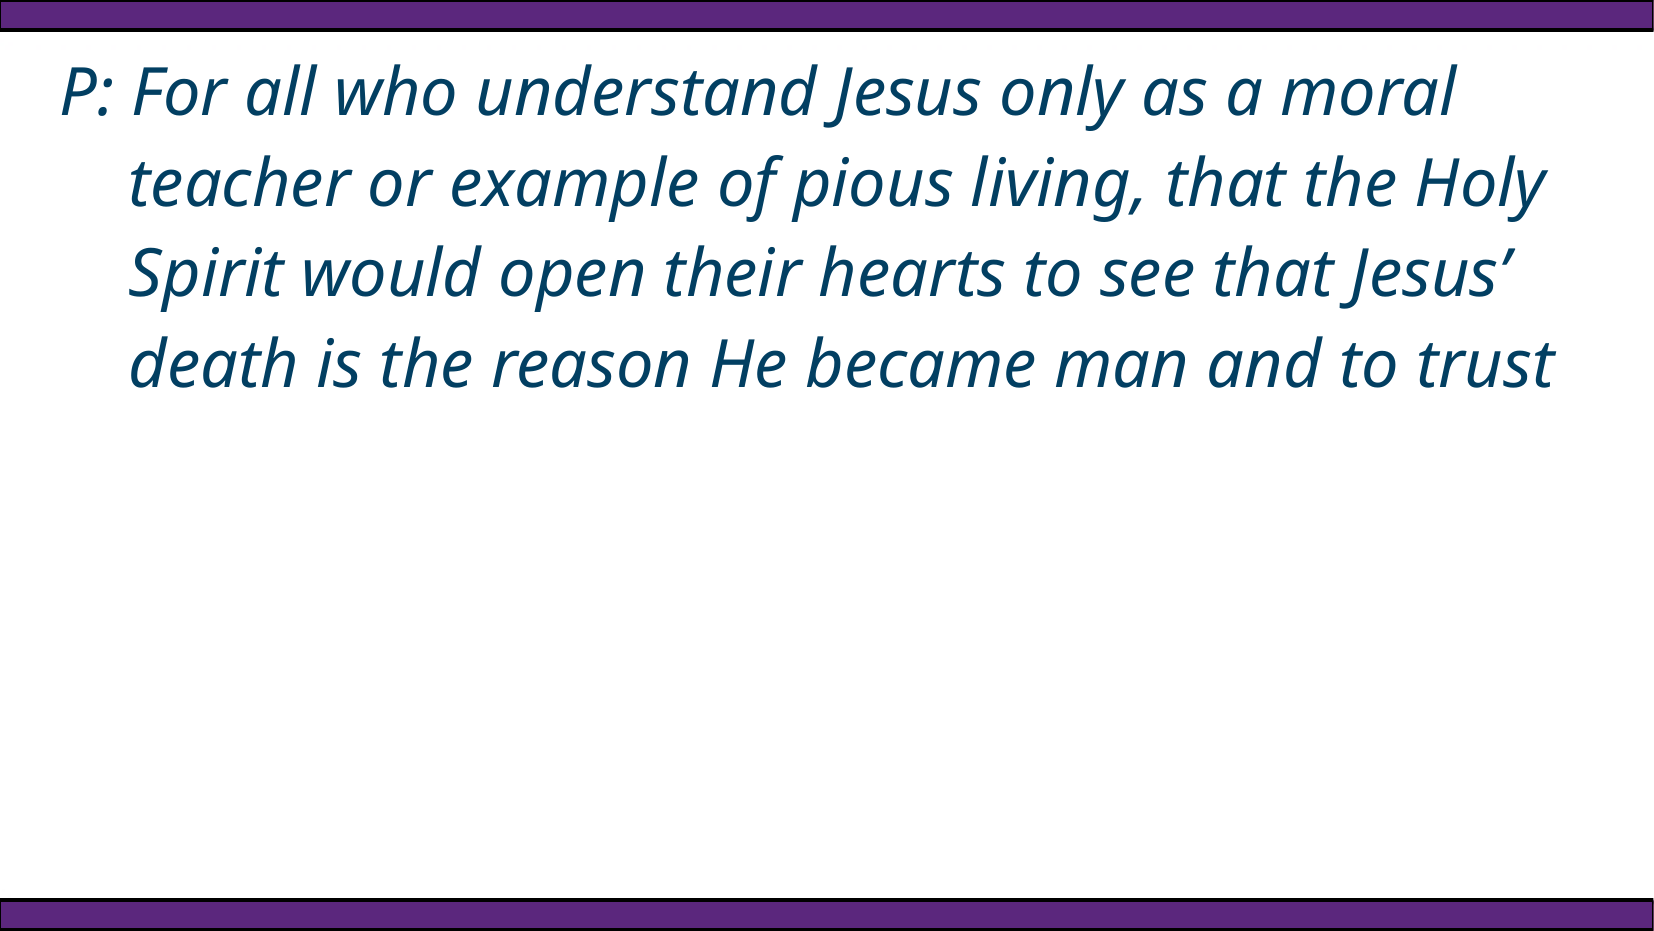

P: For all who understand Jesus only as a moral
 teacher or example of pious living, that the Holy
 Spirit would open their hearts to see that Jesus’
 death is the reason He became man and to trust